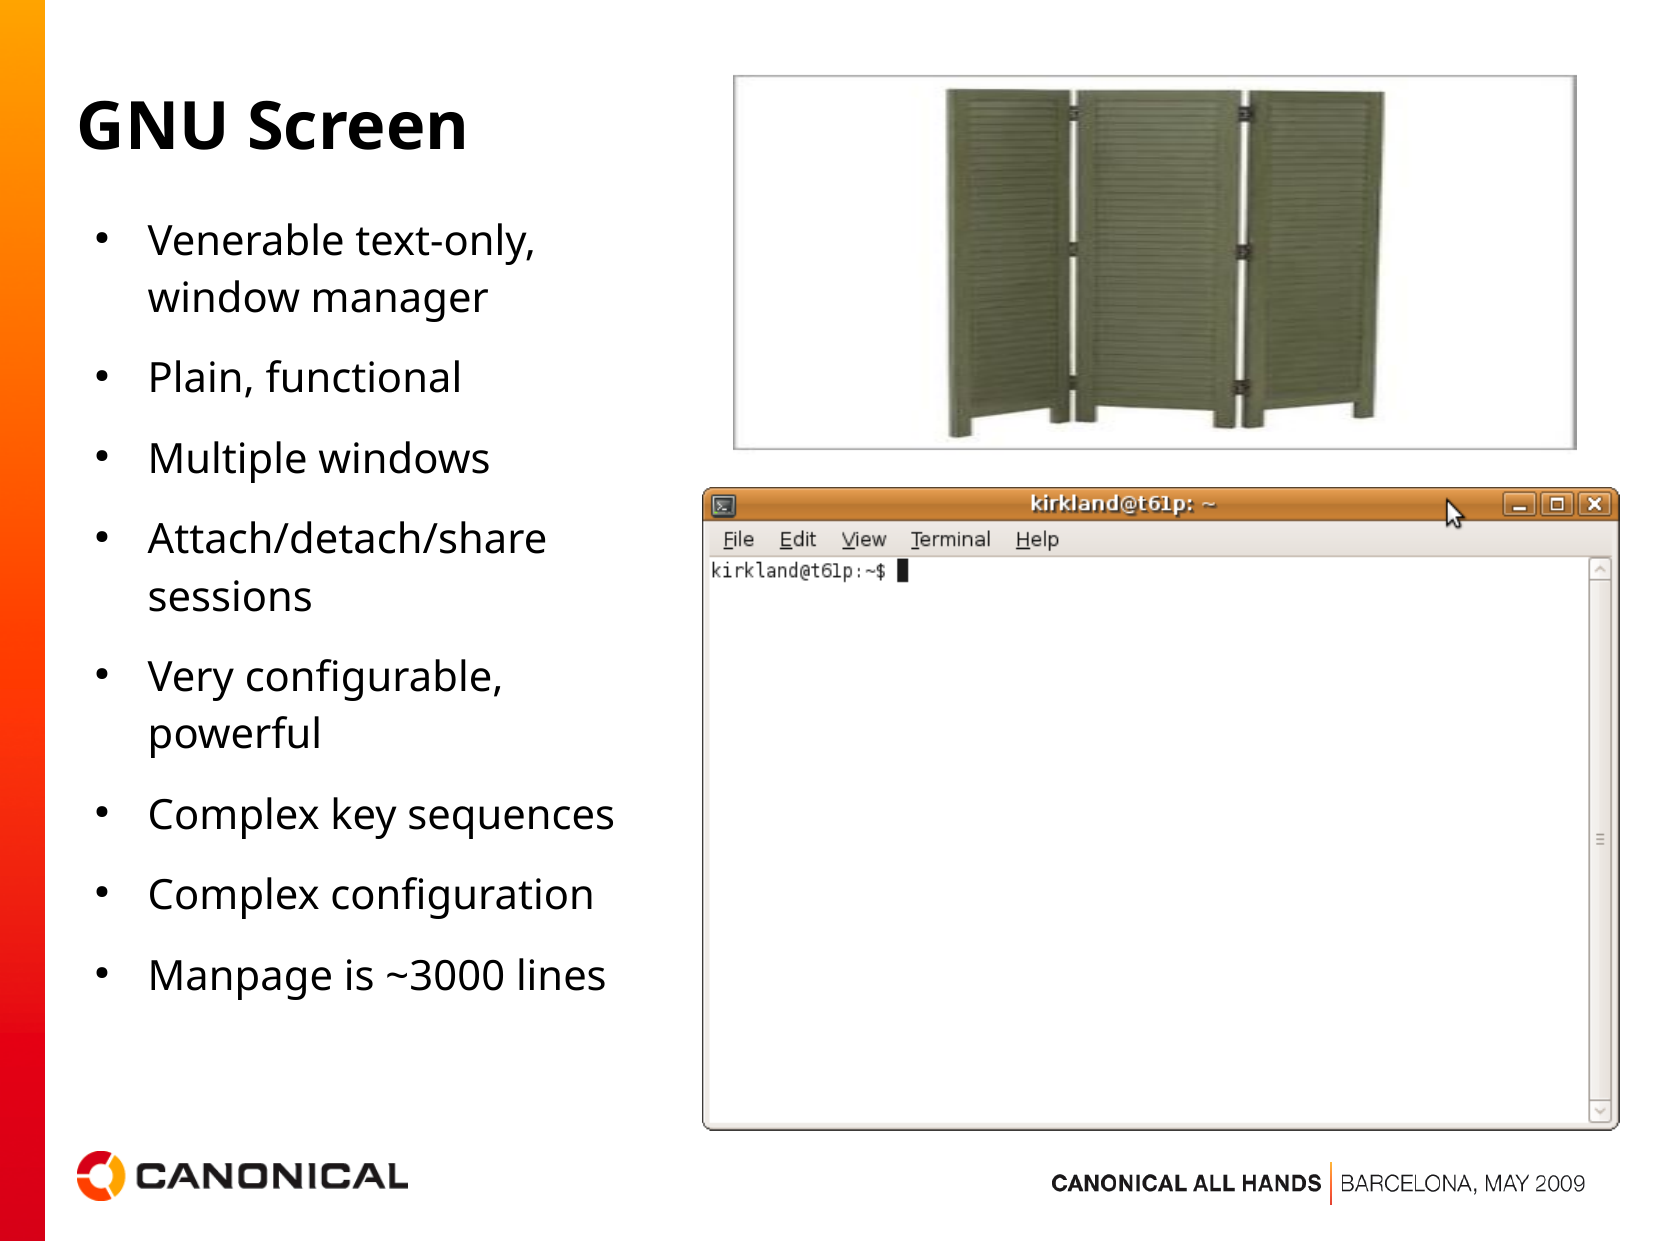

# GNU Screen
Venerable text-only,
window manager
Plain, functional
Multiple windows
Attach/detach/share
sessions
Very configurable,
powerful
Complex key sequences
Complex configuration
Manpage is ~3000 lines